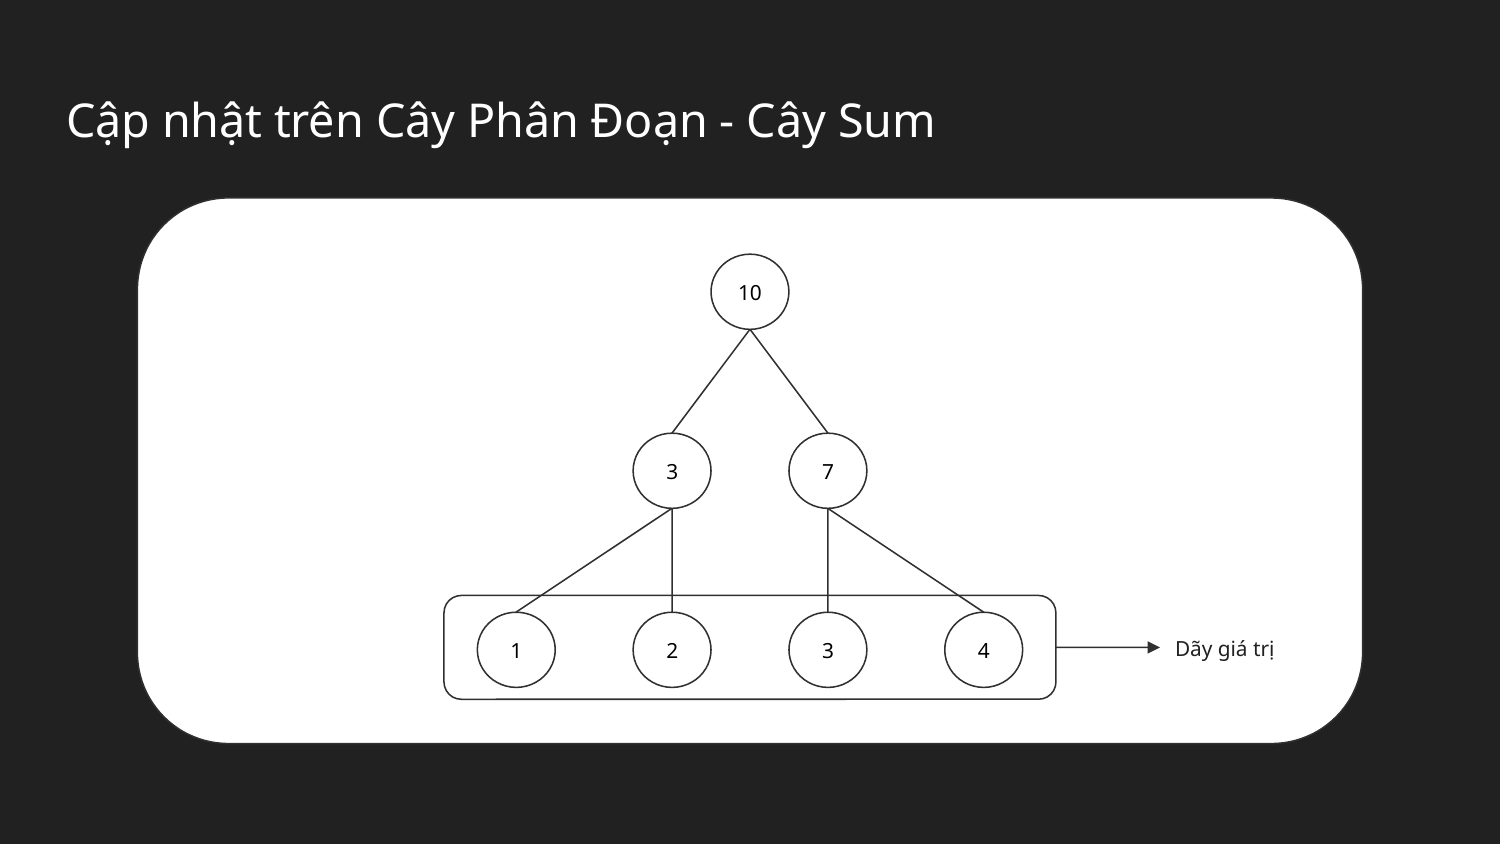

# Cập nhật trên Cây Phân Đoạn - Cây Sum
10
3
7
1
2
3
4
Dãy giá trị